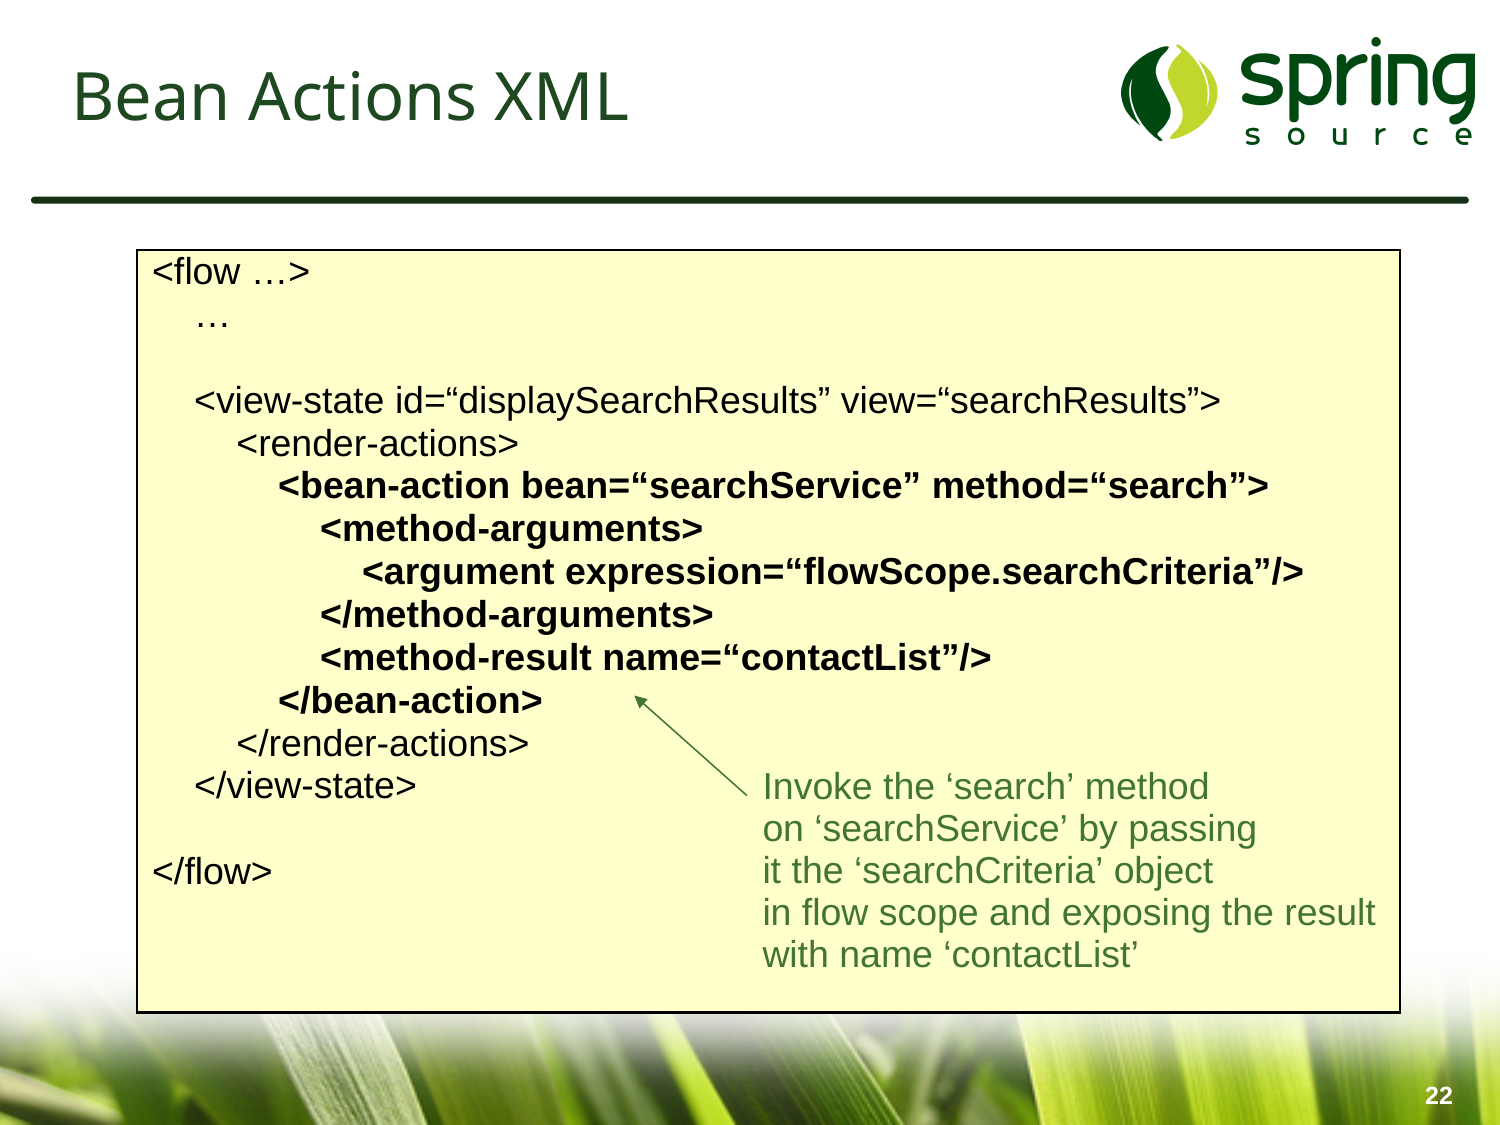

# Bean Actions XML
<flow …>
 …
 <view-state id=“displaySearchResults” view=“searchResults”>
 <render-actions>
 <bean-action bean=“searchService” method=“search”>
 <method-arguments>
 <argument expression=“flowScope.searchCriteria”/>
 </method-arguments>
 <method-result name=“contactList”/>
 </bean-action>
 </render-actions>
 </view-state>
</flow>
Invoke the ‘search’ method
on ‘searchService’ by passing
it the ‘searchCriteria’ object
in flow scope and exposing the result
with name ‘contactList’